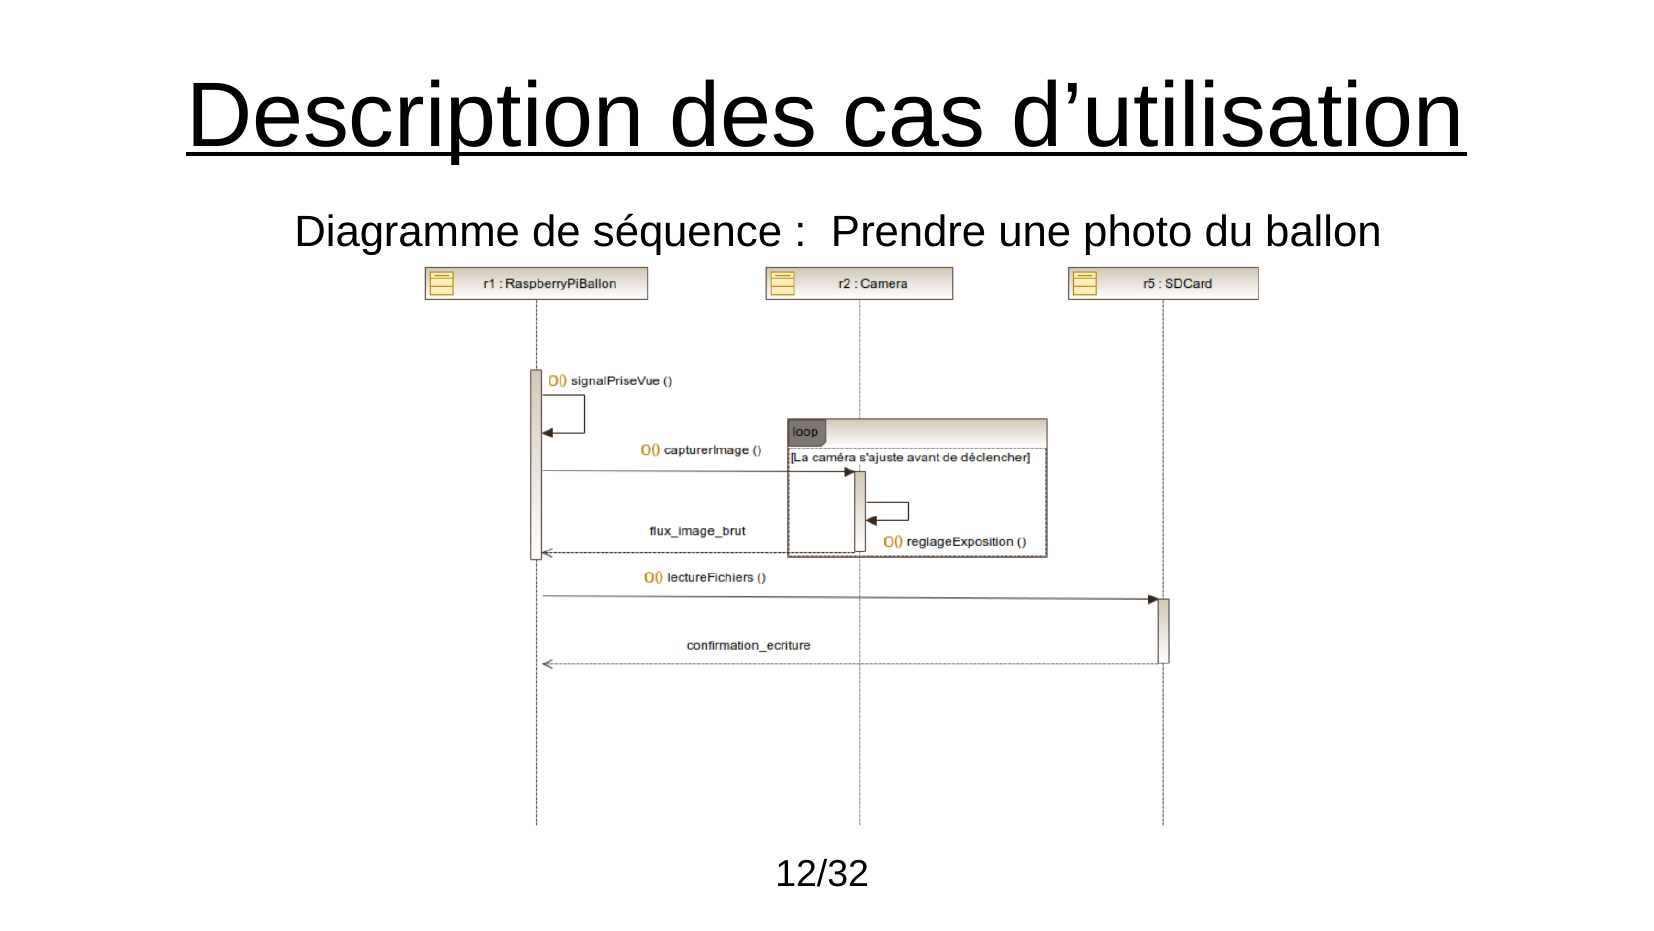

# Description des cas d’utilisation
Diagramme de séquence : Prendre une photo du ballon